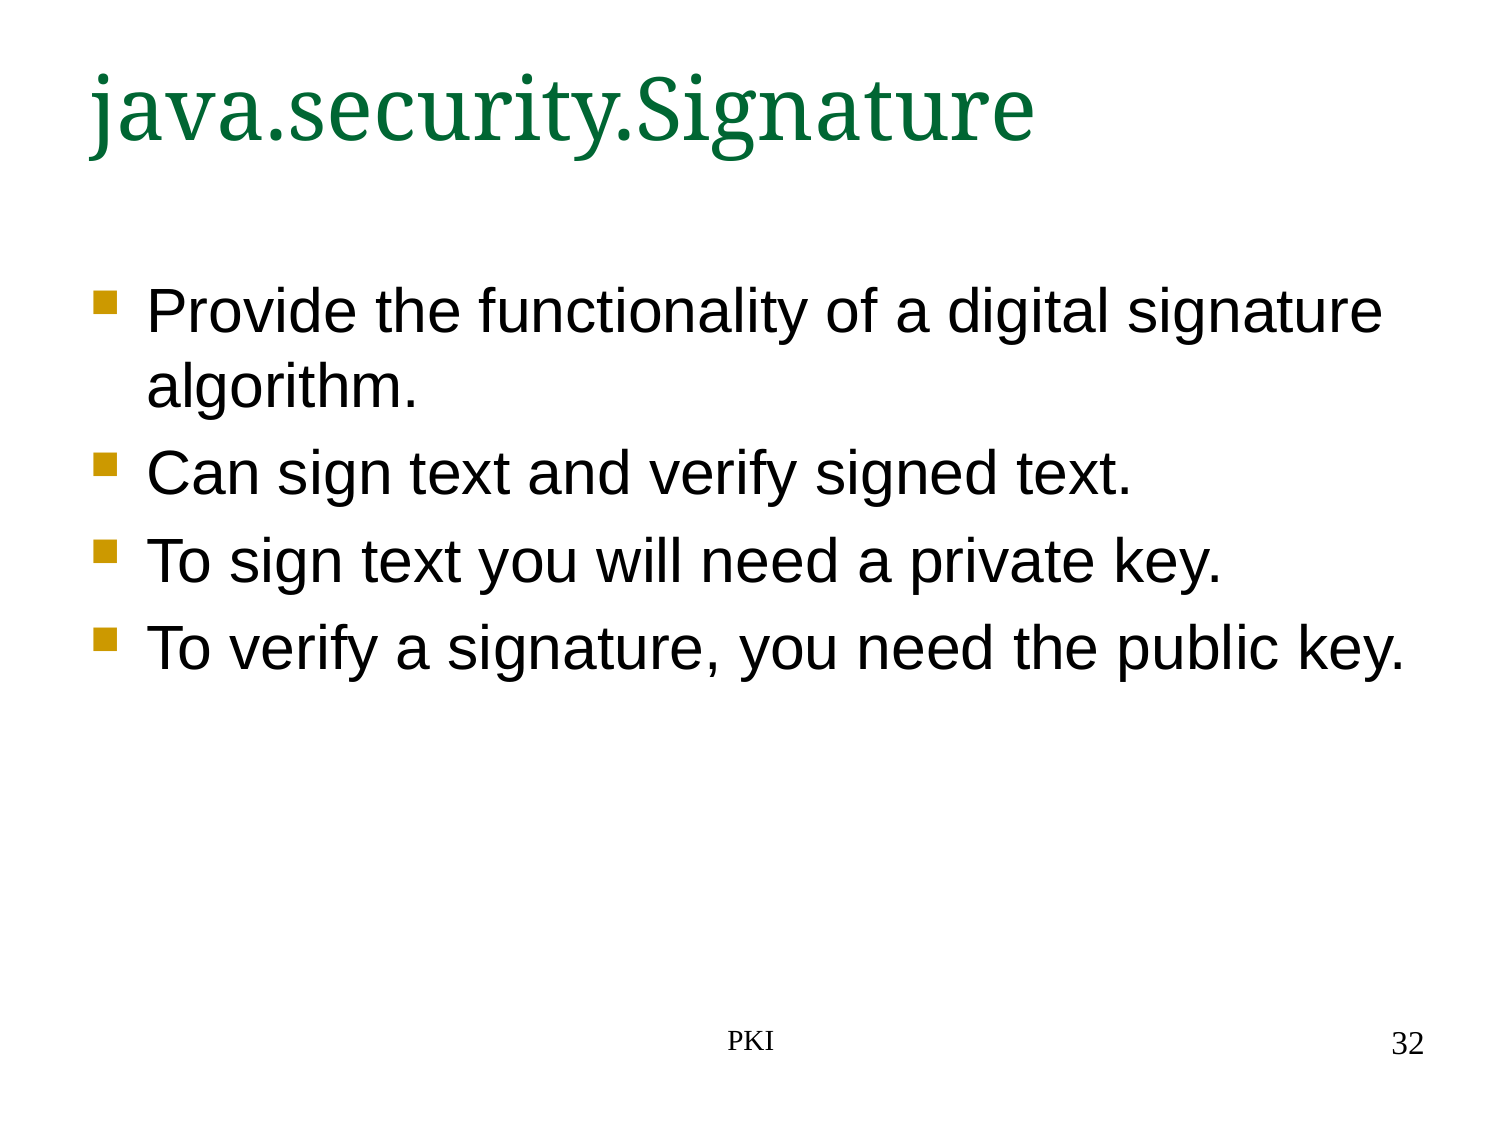

# java.security.Signature
Provide the functionality of a digital signature algorithm.
Can sign text and verify signed text.
To sign text you will need a private key.
To verify a signature, you need the public key.
PKI
32